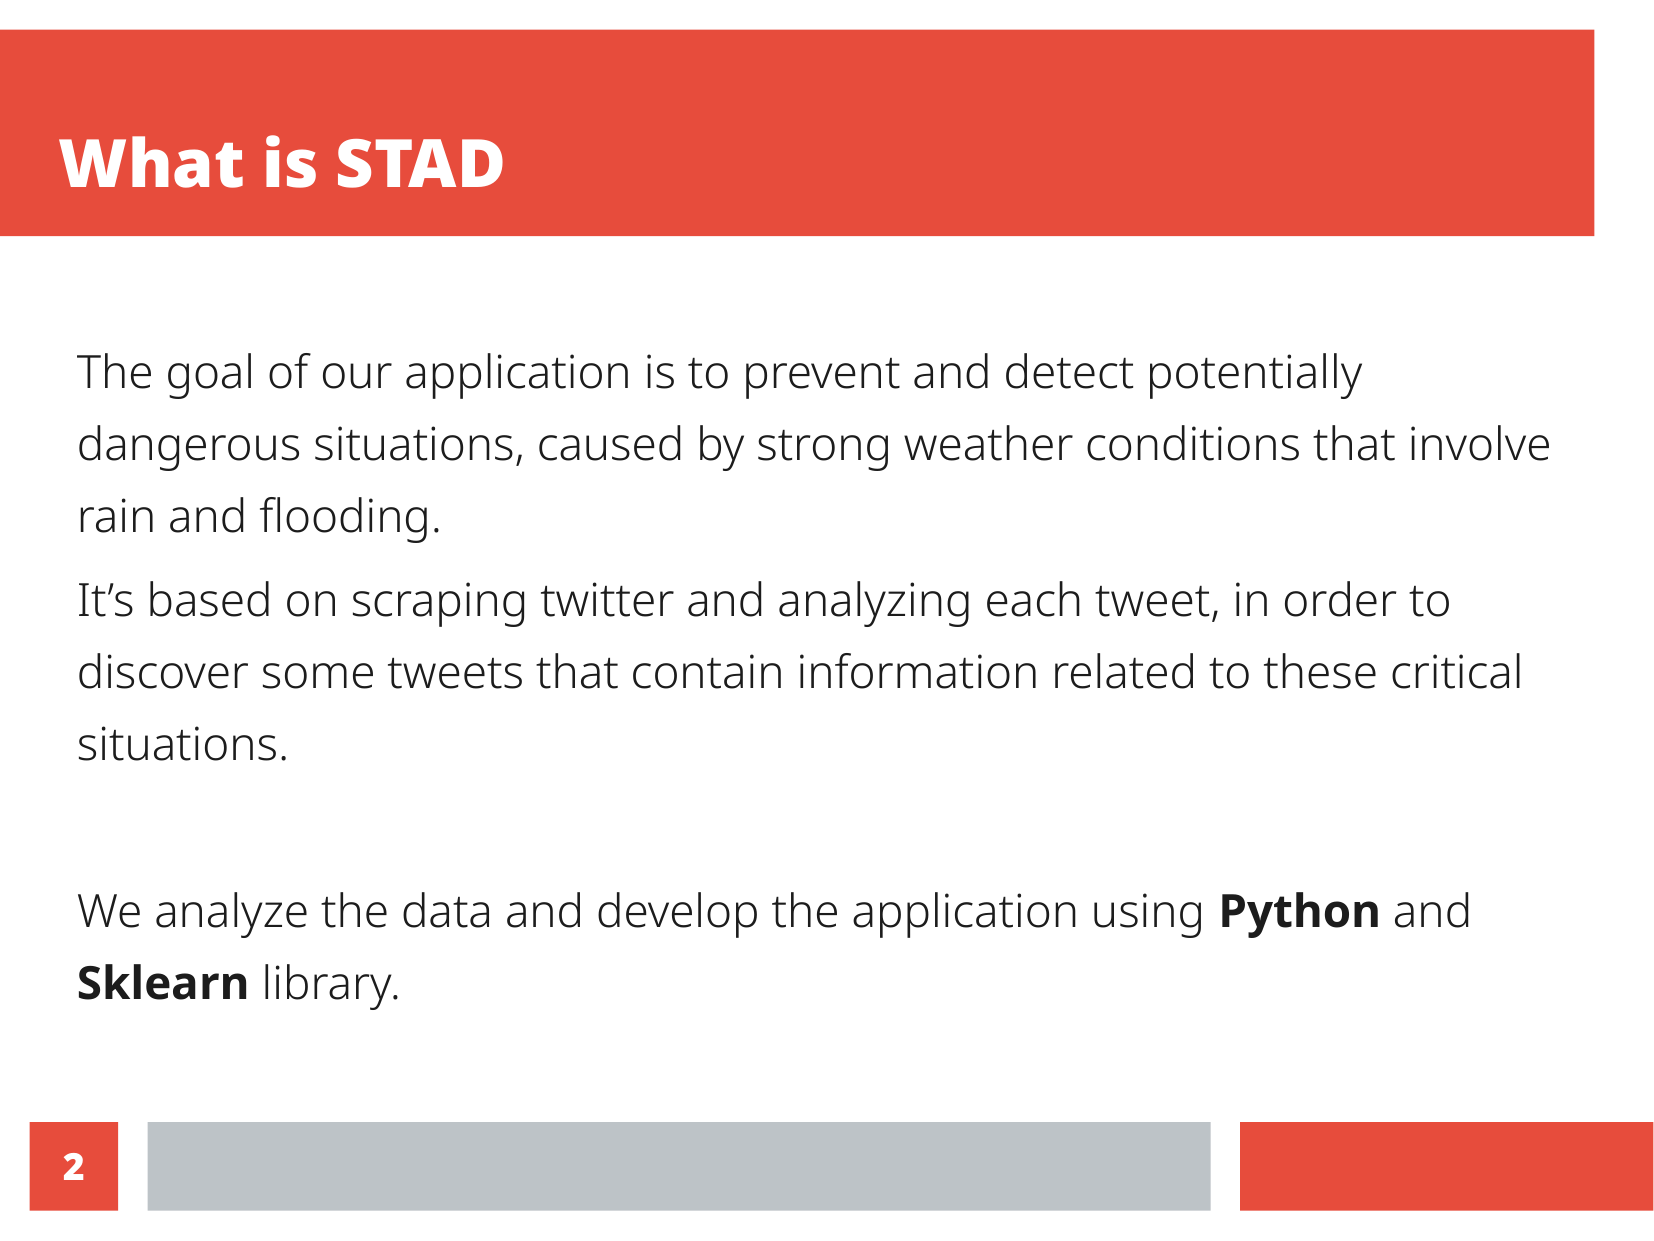

# What is STAD
The goal of our application is to prevent and detect potentially dangerous situations, caused by strong weather conditions that involve rain and flooding.
It’s based on scraping twitter and analyzing each tweet, in order to discover some tweets that contain information related to these critical situations.
We analyze the data and develop the application using Python and Sklearn library.
2